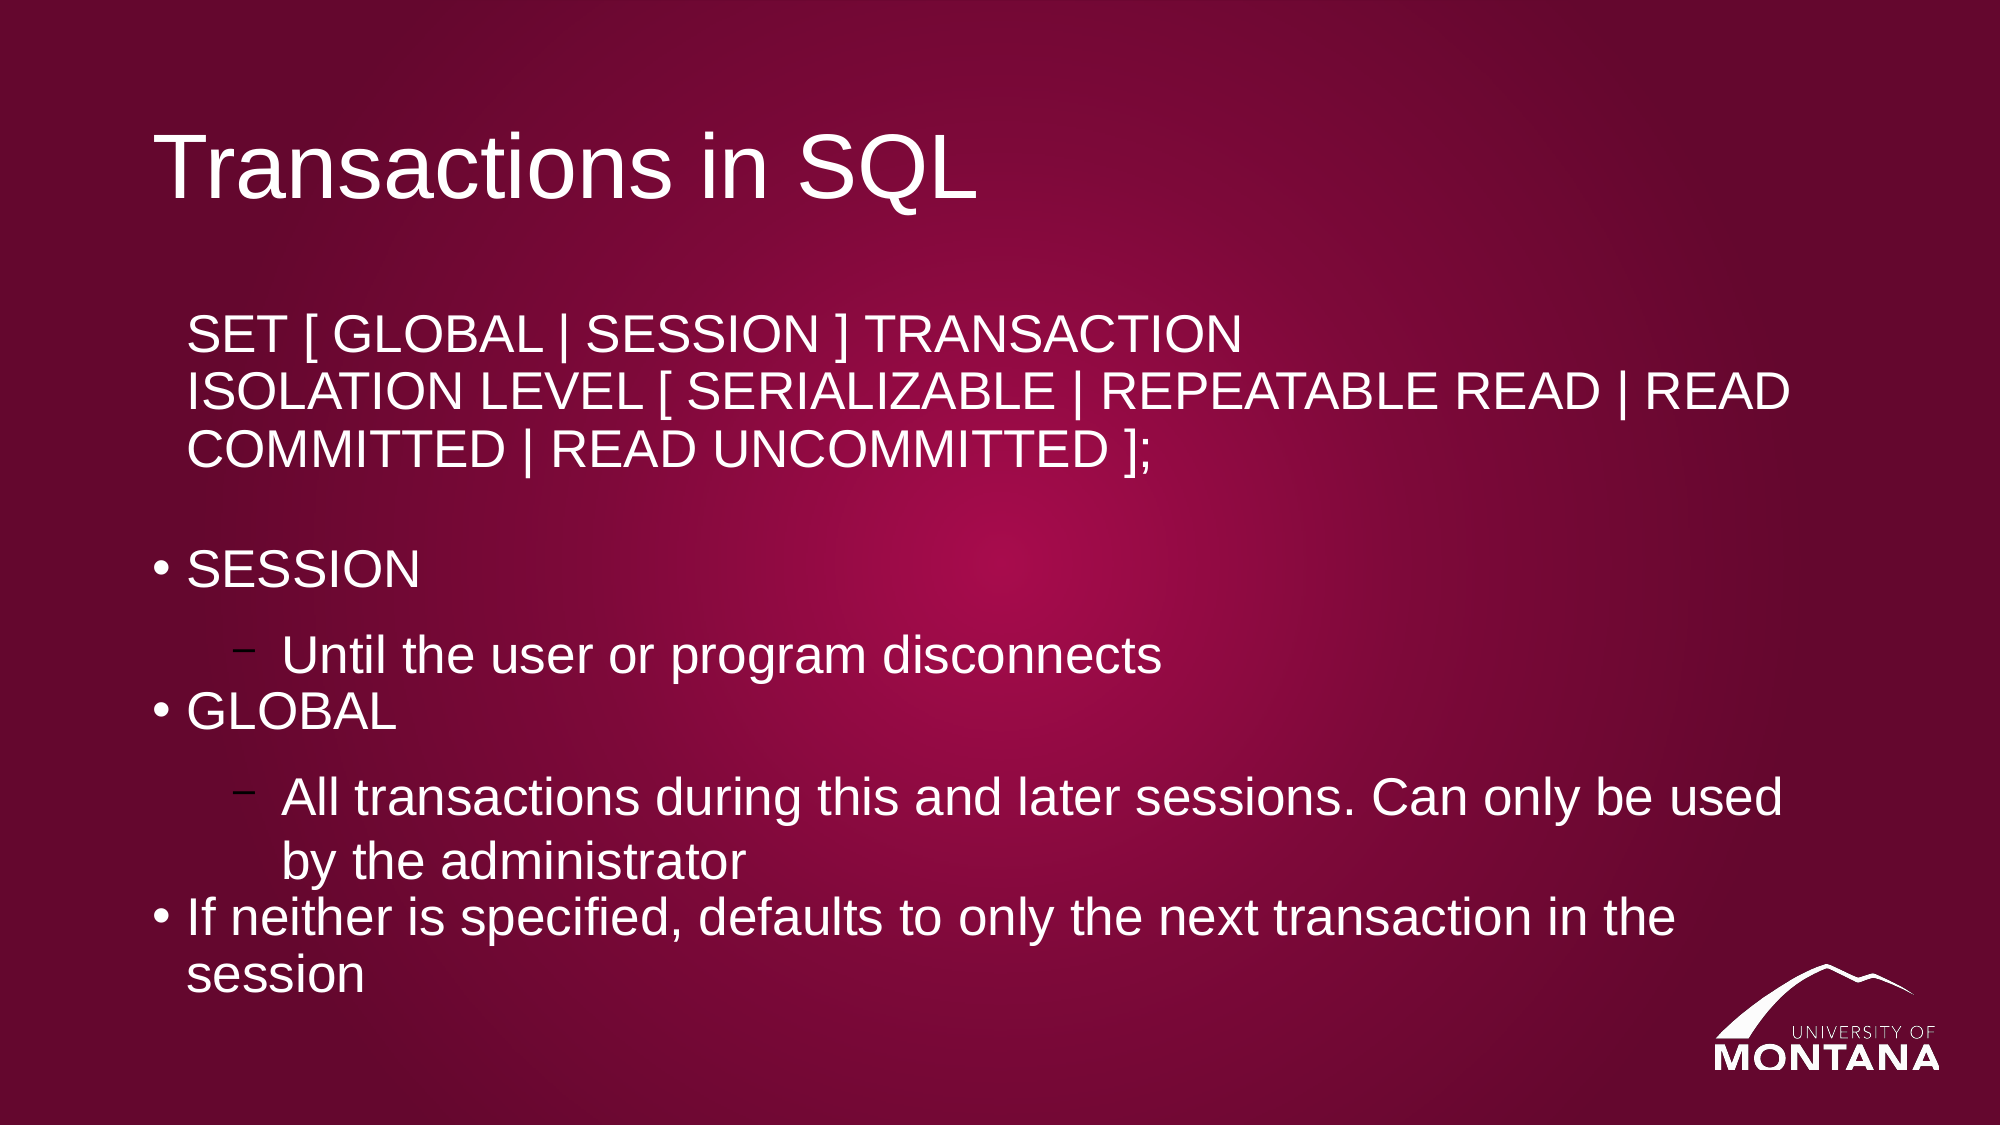

# Transactions in SQL
SET [ GLOBAL | SESSION ] TRANSACTION
ISOLATION LEVEL [ SERIALIZABLE | REPEATABLE READ | READ COMMITTED | READ UNCOMMITTED ];
SESSION
Until the user or program disconnects
GLOBAL
All transactions during this and later sessions. Can only be used by the administrator
If neither is specified, defaults to only the next transaction in the session